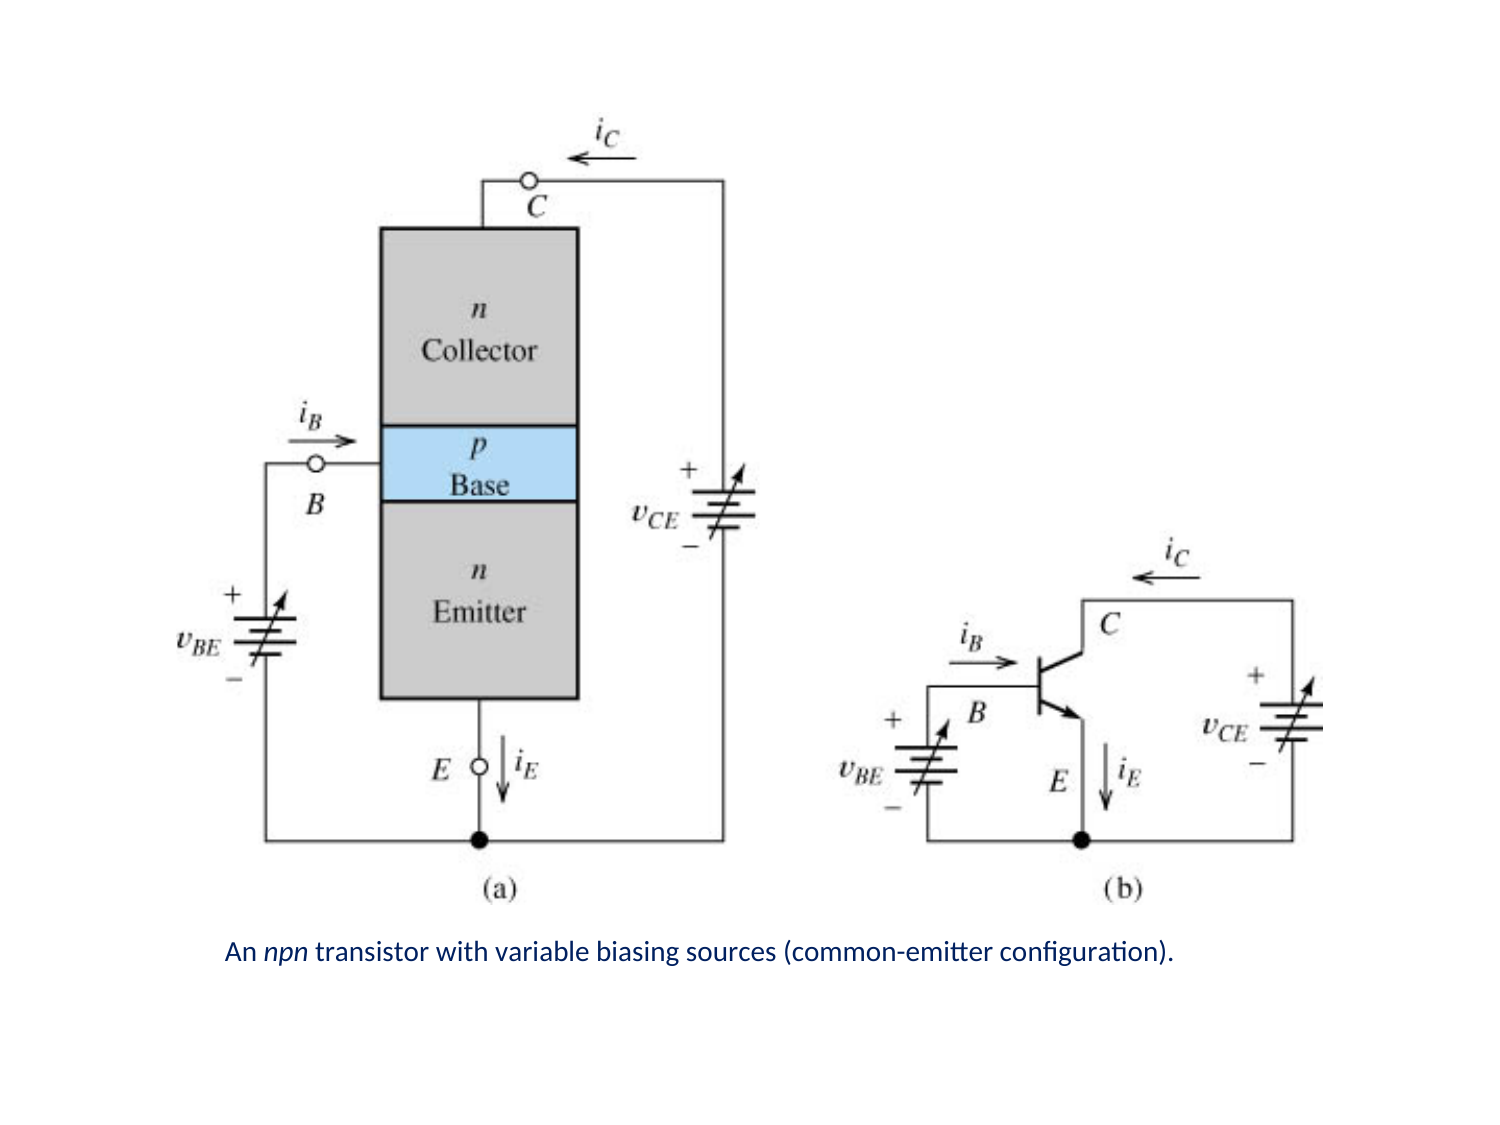

An npn transistor with variable biasing sources (common-emitter configuration).